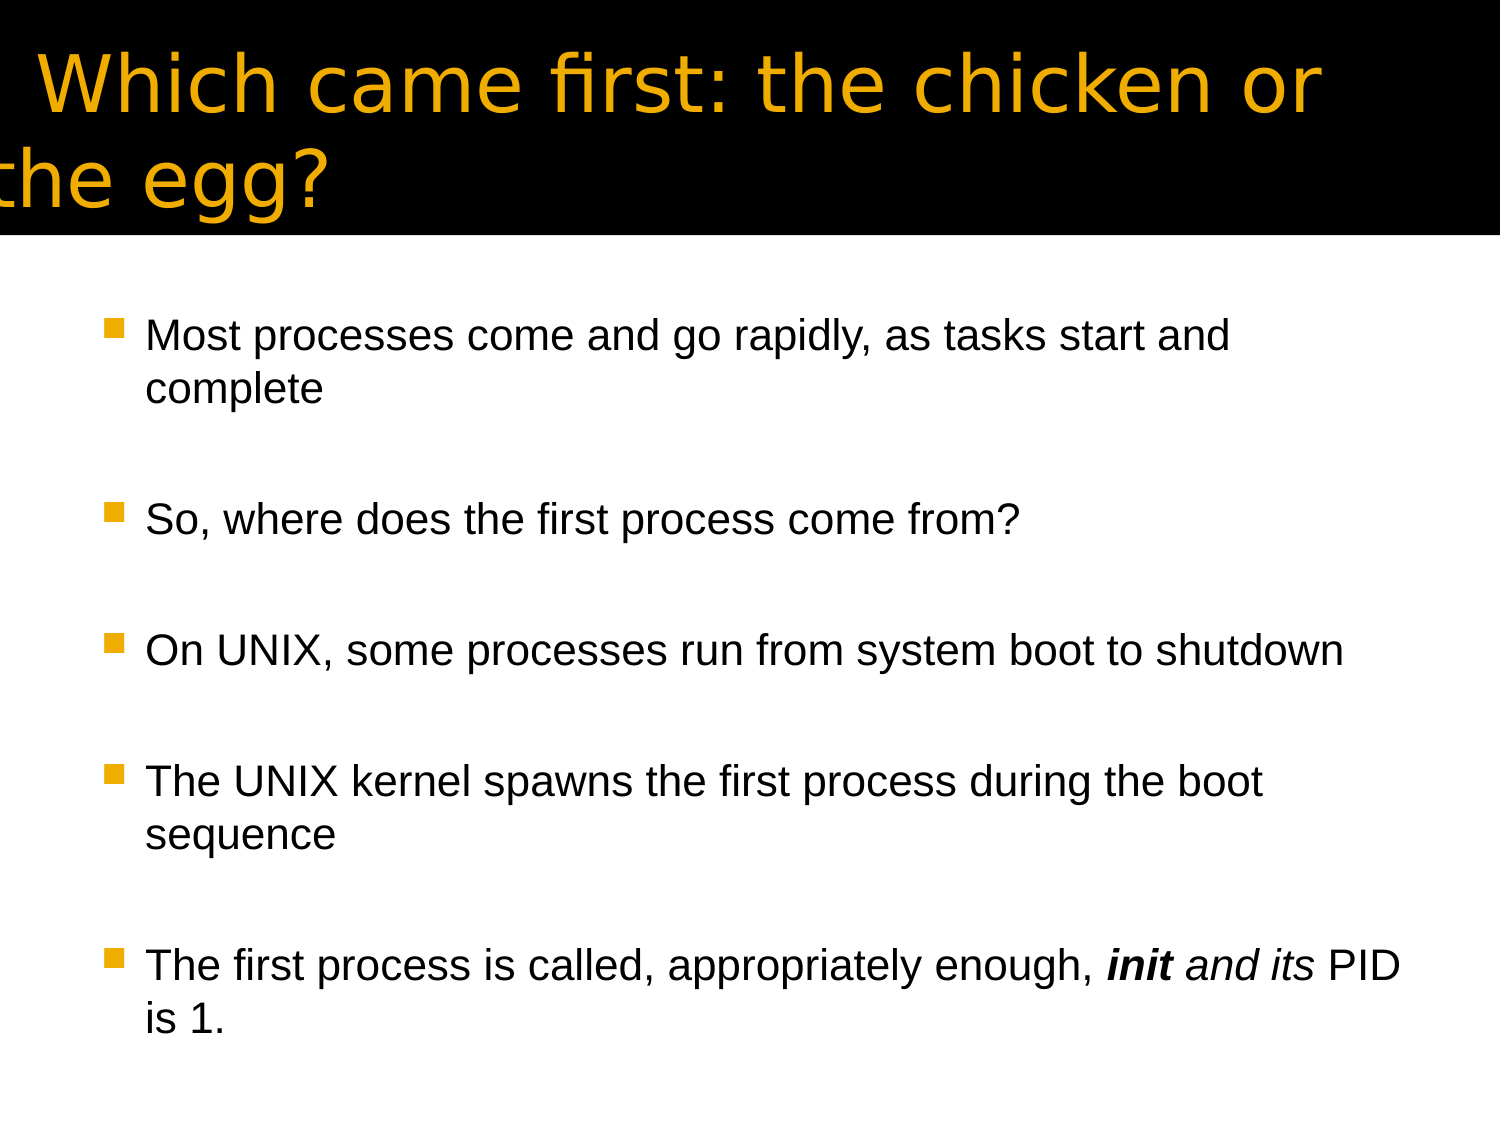

# Which came first: the chicken or the egg?
Most processes come and go rapidly, as tasks start and complete
So, where does the first process come from?
On UNIX, some processes run from system boot to shutdown
The UNIX kernel spawns the first process during the boot sequence
The first process is called, appropriately enough, init and its PID is 1.